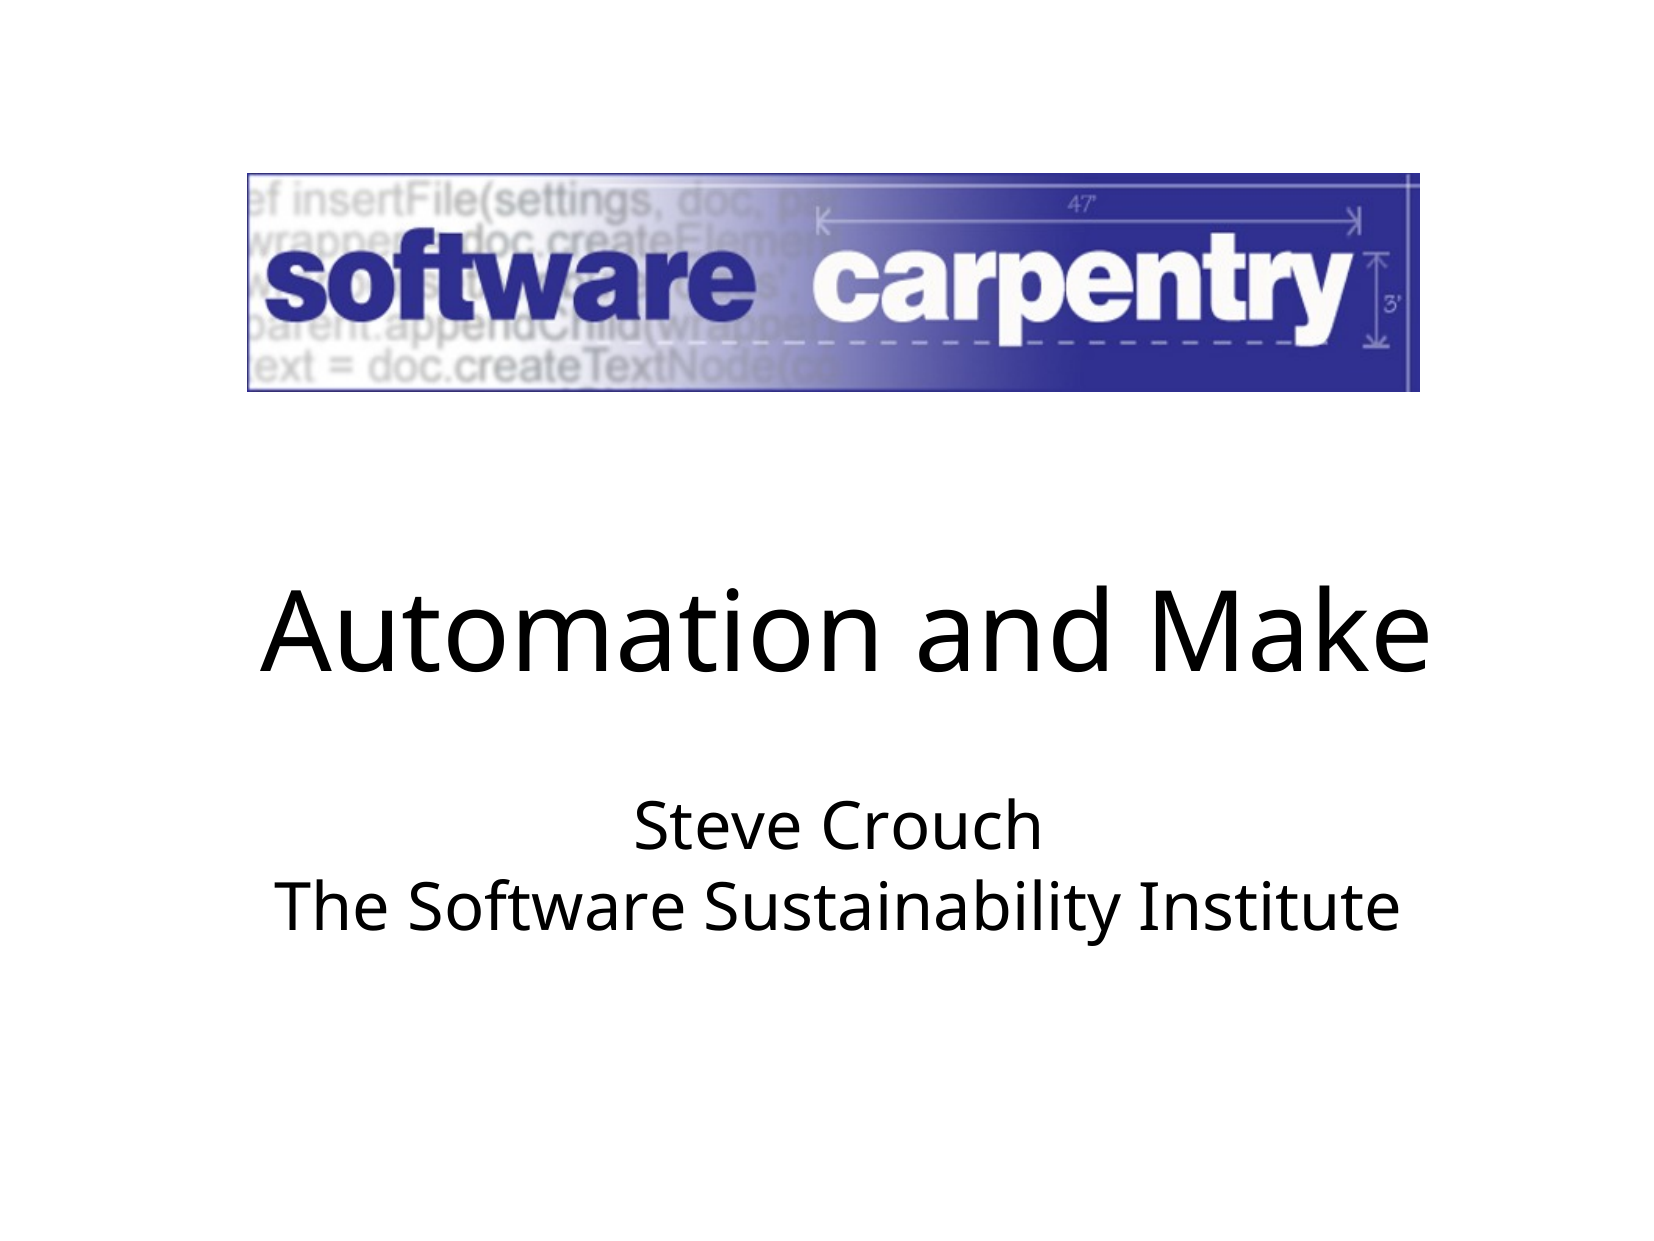

Automation and Make
Steve Crouch
The Software Sustainability Institute